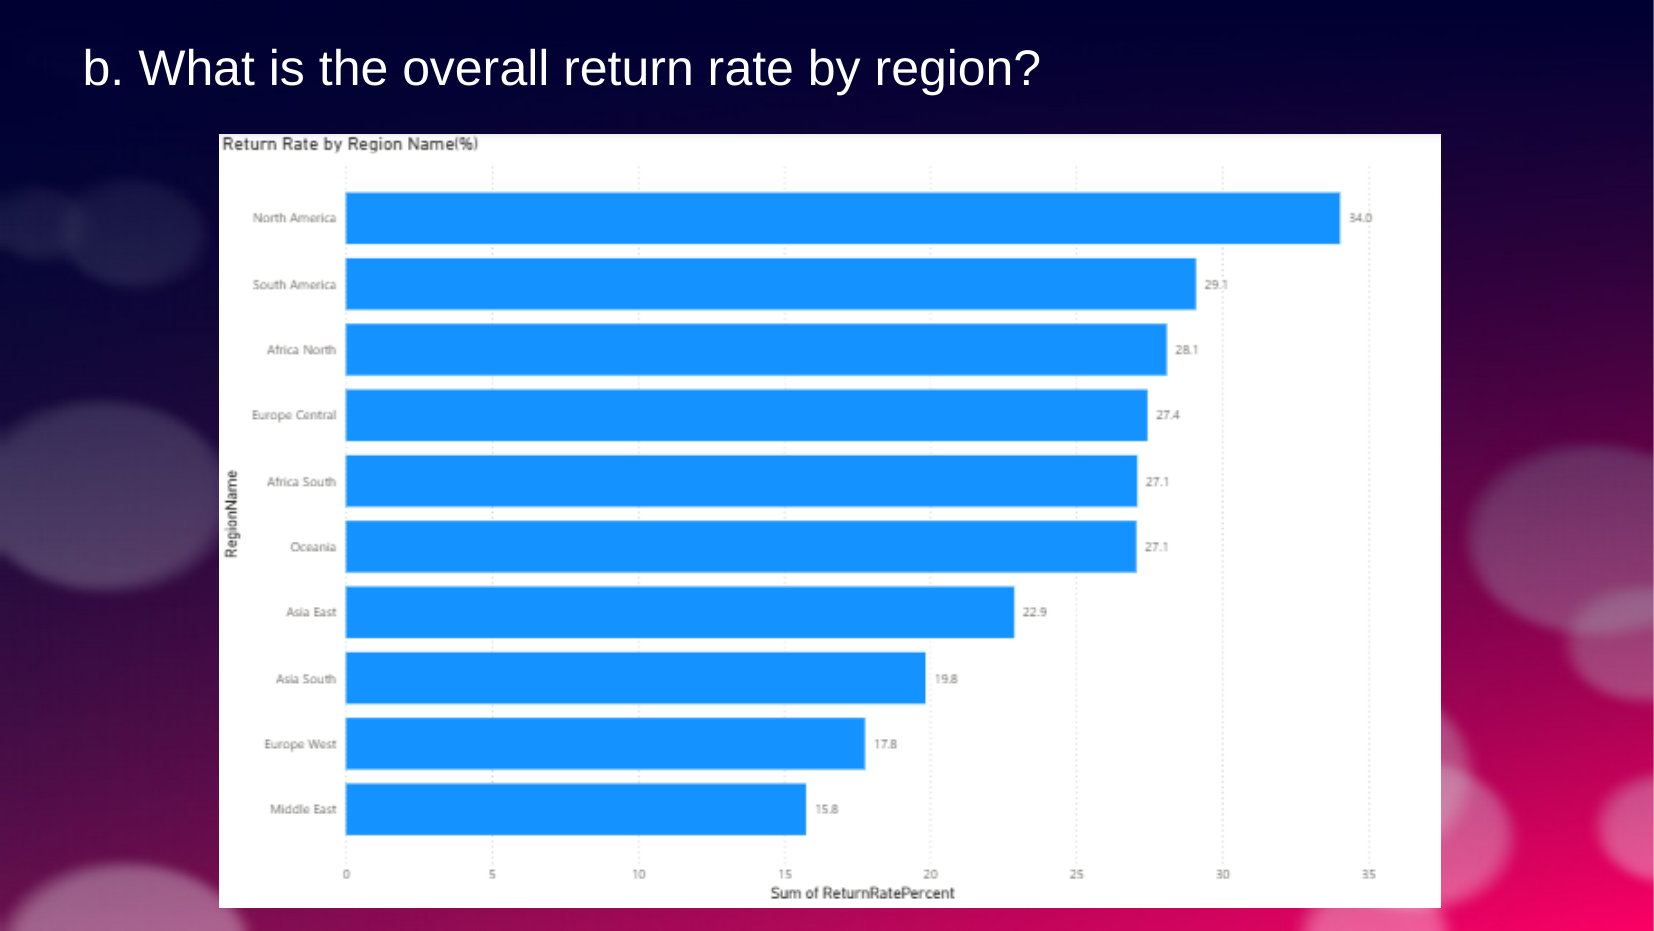

# b. What is the overall return rate by region?